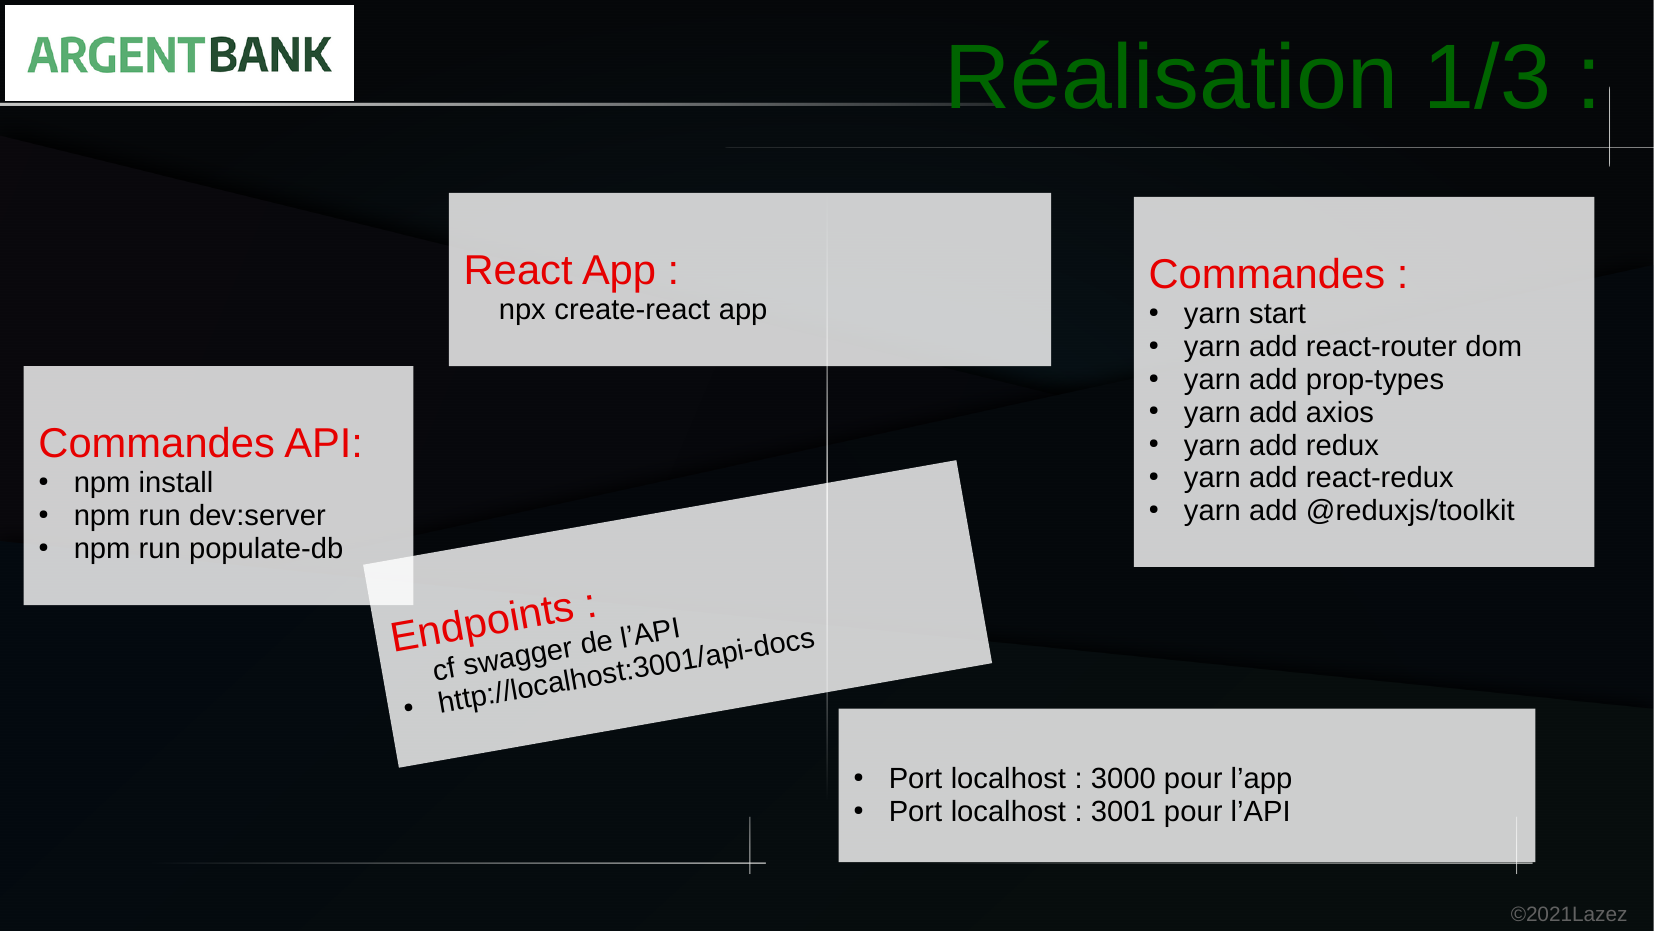

# Réalisation 1/3 :
React App :
npx create-react app
Commandes :
yarn start
yarn add react-router dom
yarn add prop-types
yarn add axios
yarn add redux
yarn add react-redux
yarn add @reduxjs/toolkit
Commandes API:
npm install
npm run dev:server
npm run populate-db
Endpoints :
cf swagger de l’API
http://localhost:3001/api-docs
Port localhost : 3000 pour l’app
Port localhost : 3001 pour l’API
©2021Lazez